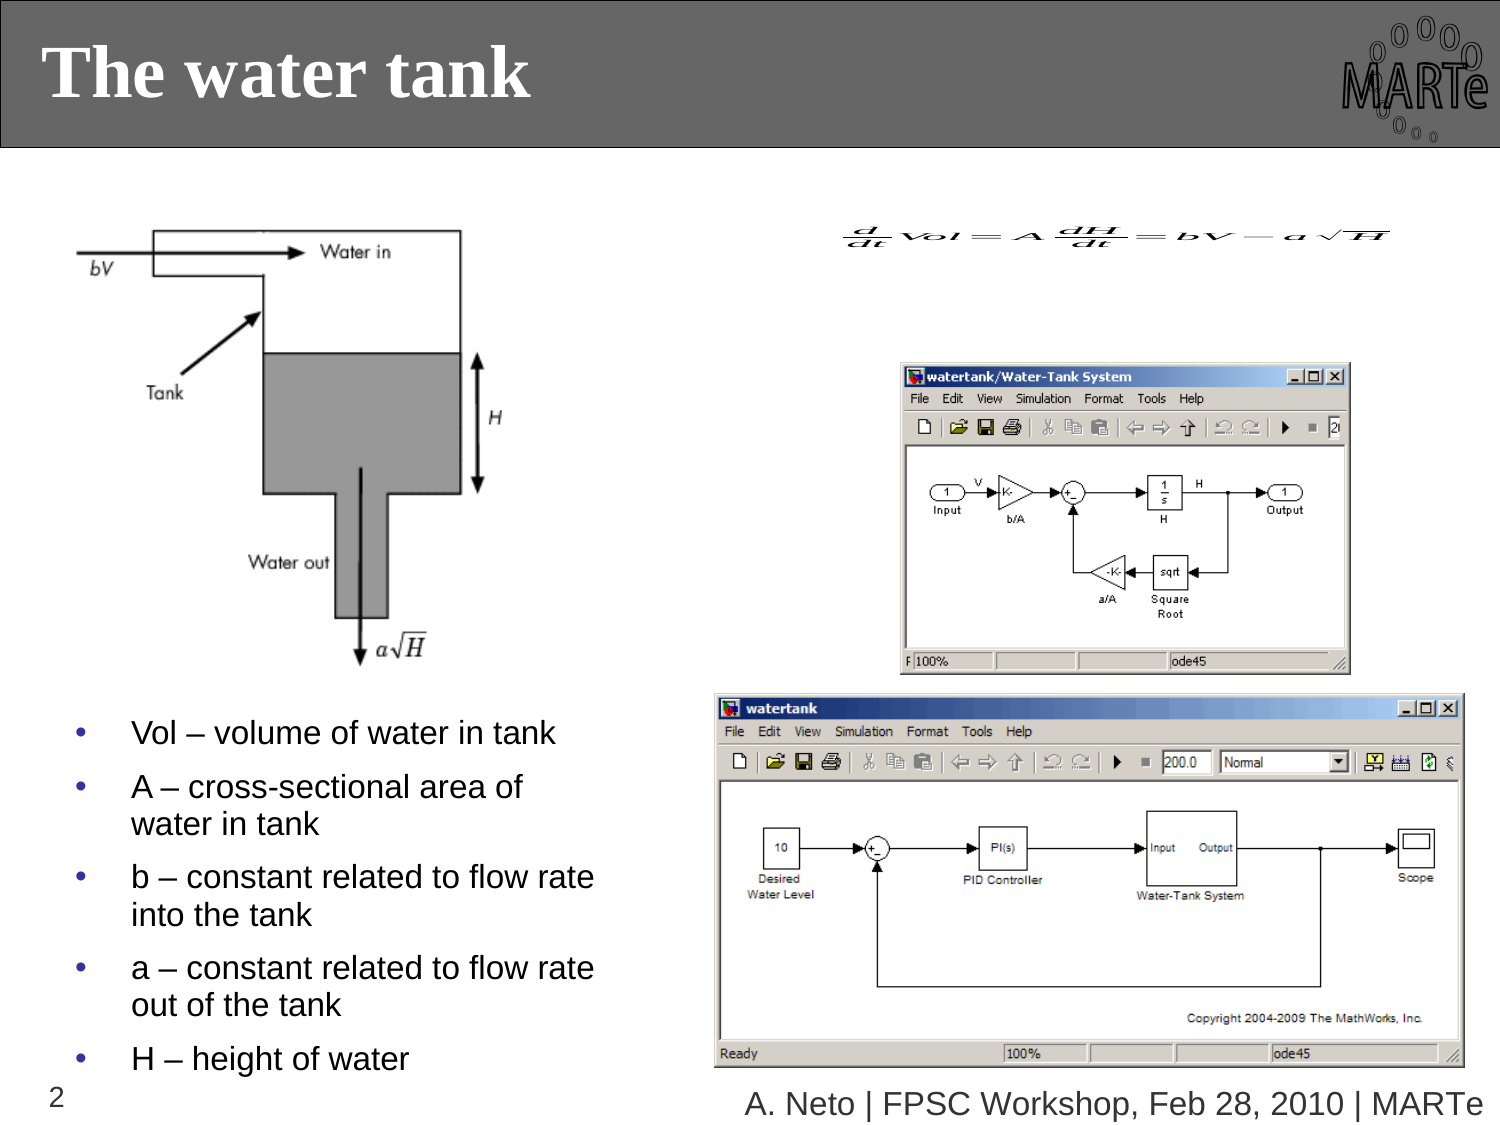

# The water tank
Vol – volume of water in tank
A – cross-sectional area of water in tank
b – constant related to flow rate into the tank
a – constant related to flow rate out of the tank
H – height of water